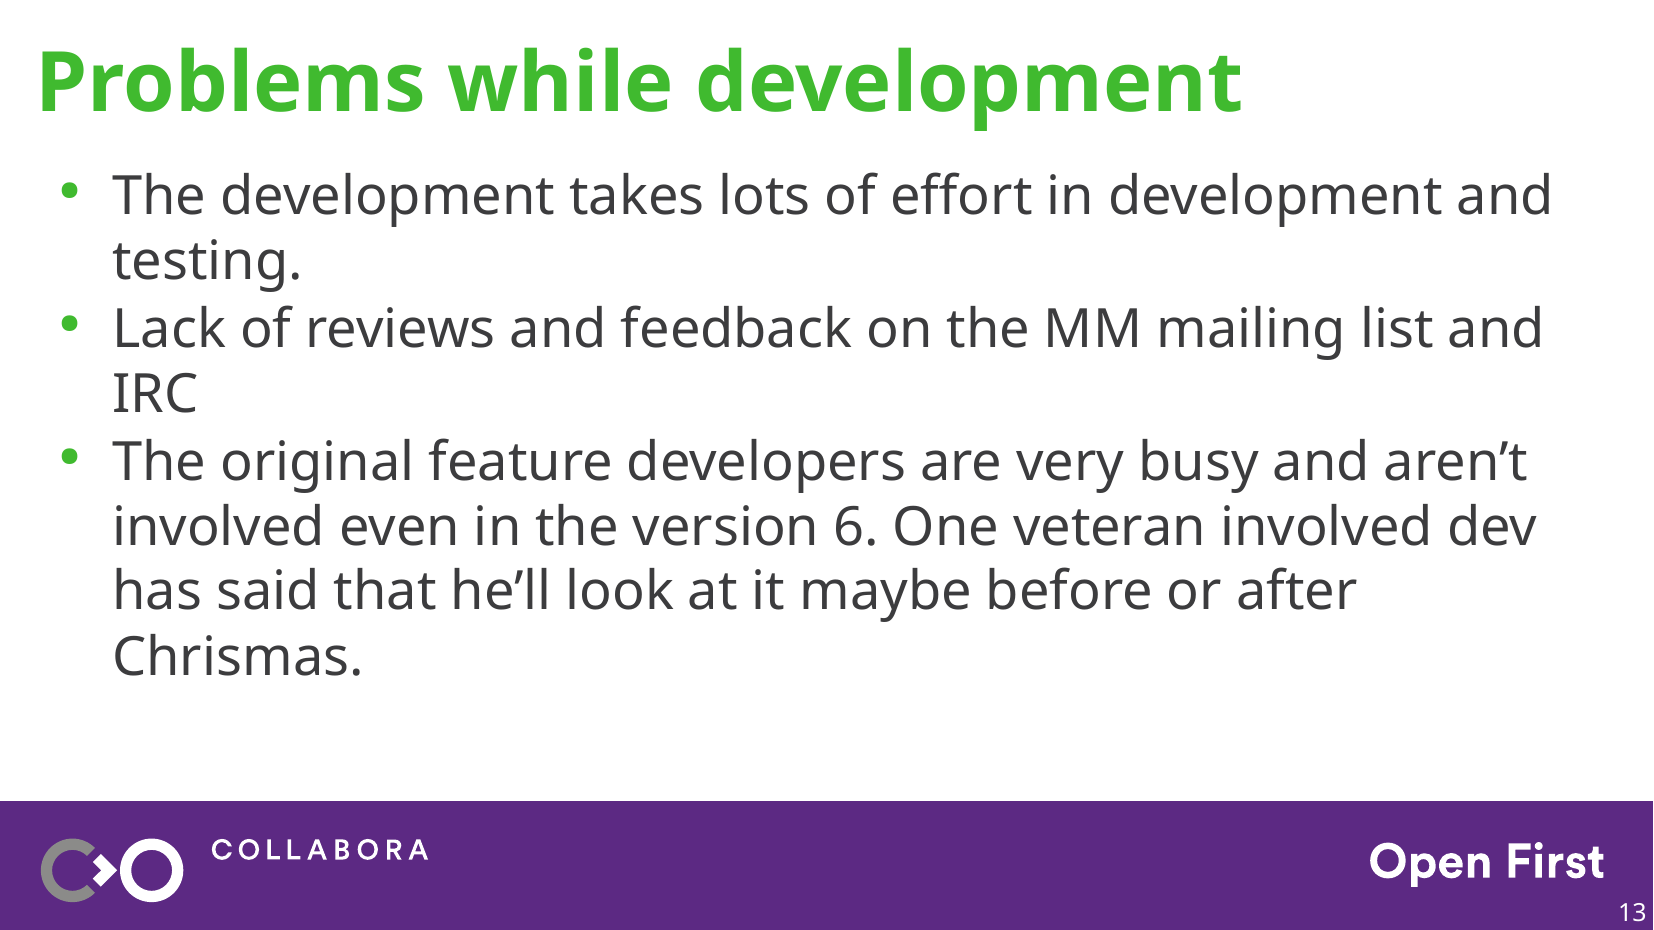

# Problems while development
The development takes lots of effort in development and testing.
Lack of reviews and feedback on the MM mailing list and IRC
The original feature developers are very busy and aren’t involved even in the version 6. One veteran involved dev has said that he’ll look at it maybe before or after Chrismas.